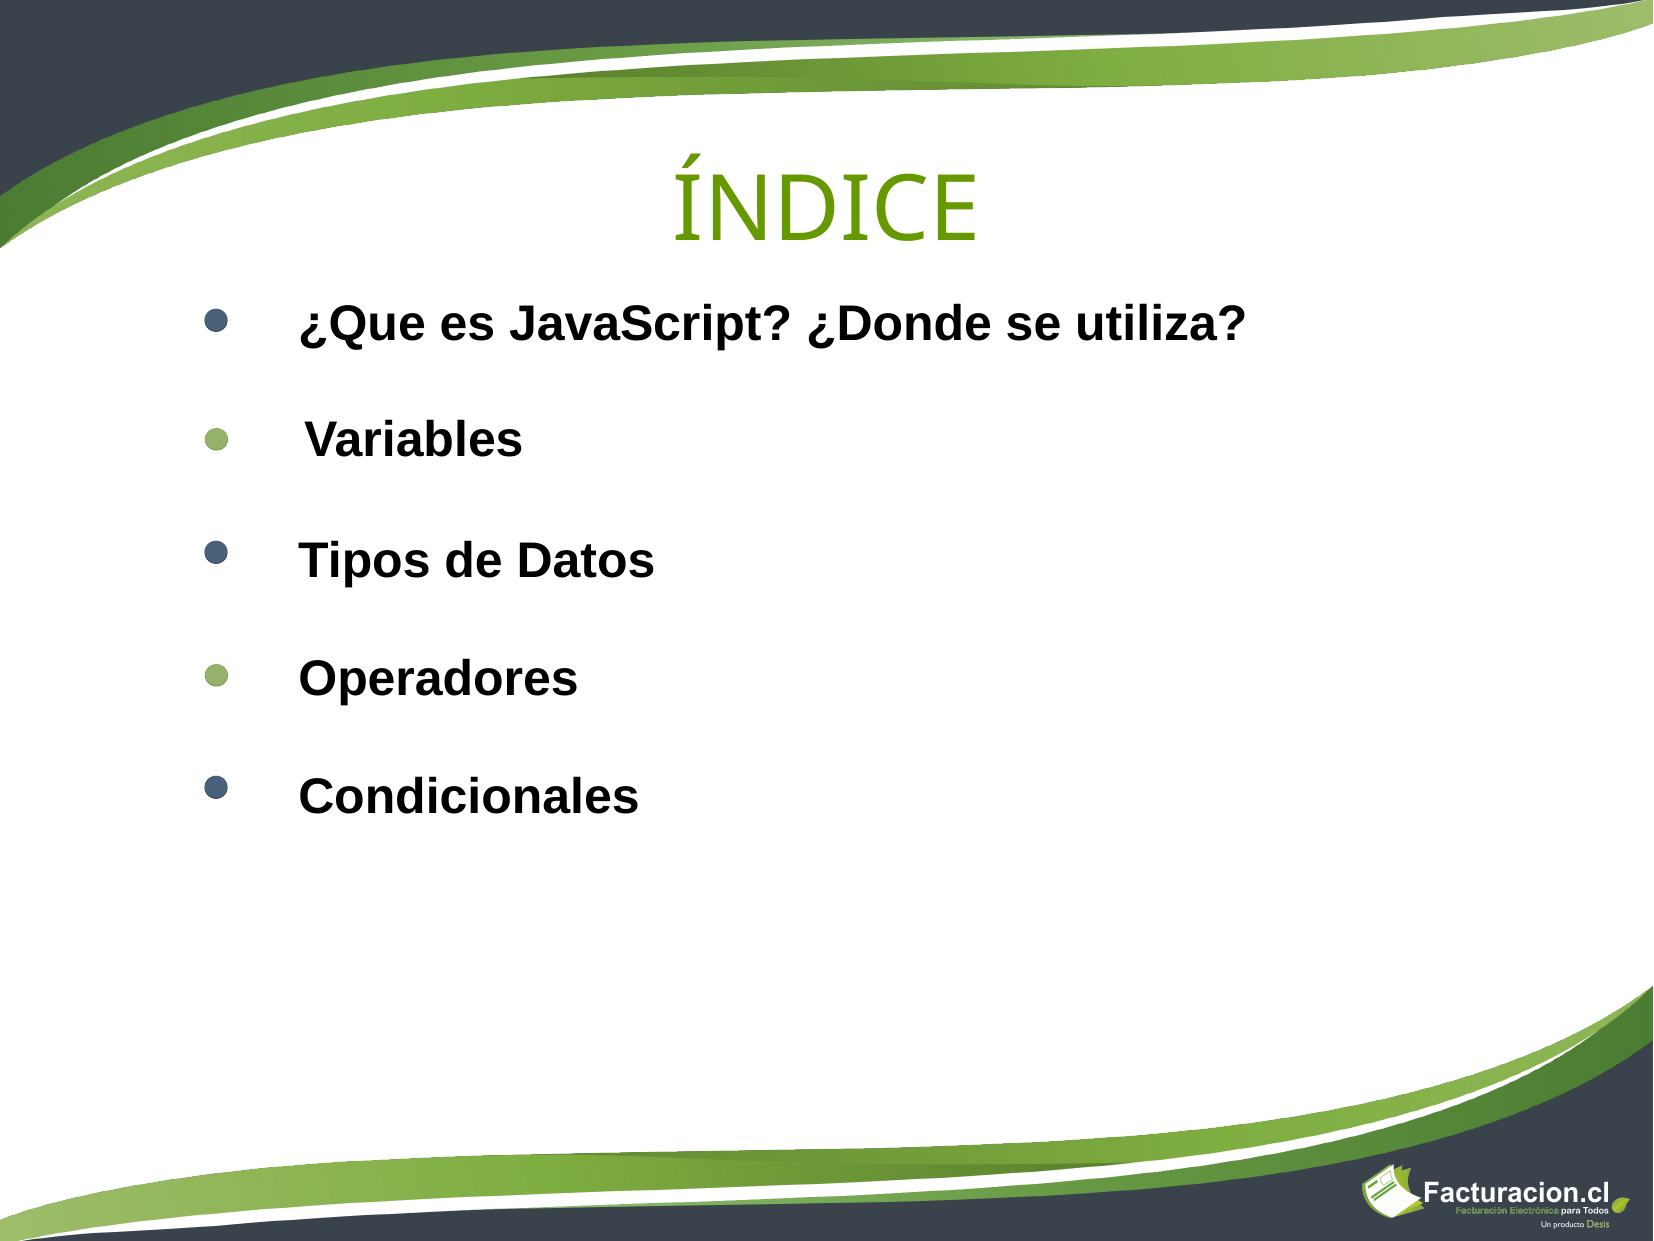

ÍNDICE
¿Que es JavaScript? ¿Donde se utiliza?
Variables
Tipos de Datos
Operadores
Condicionales